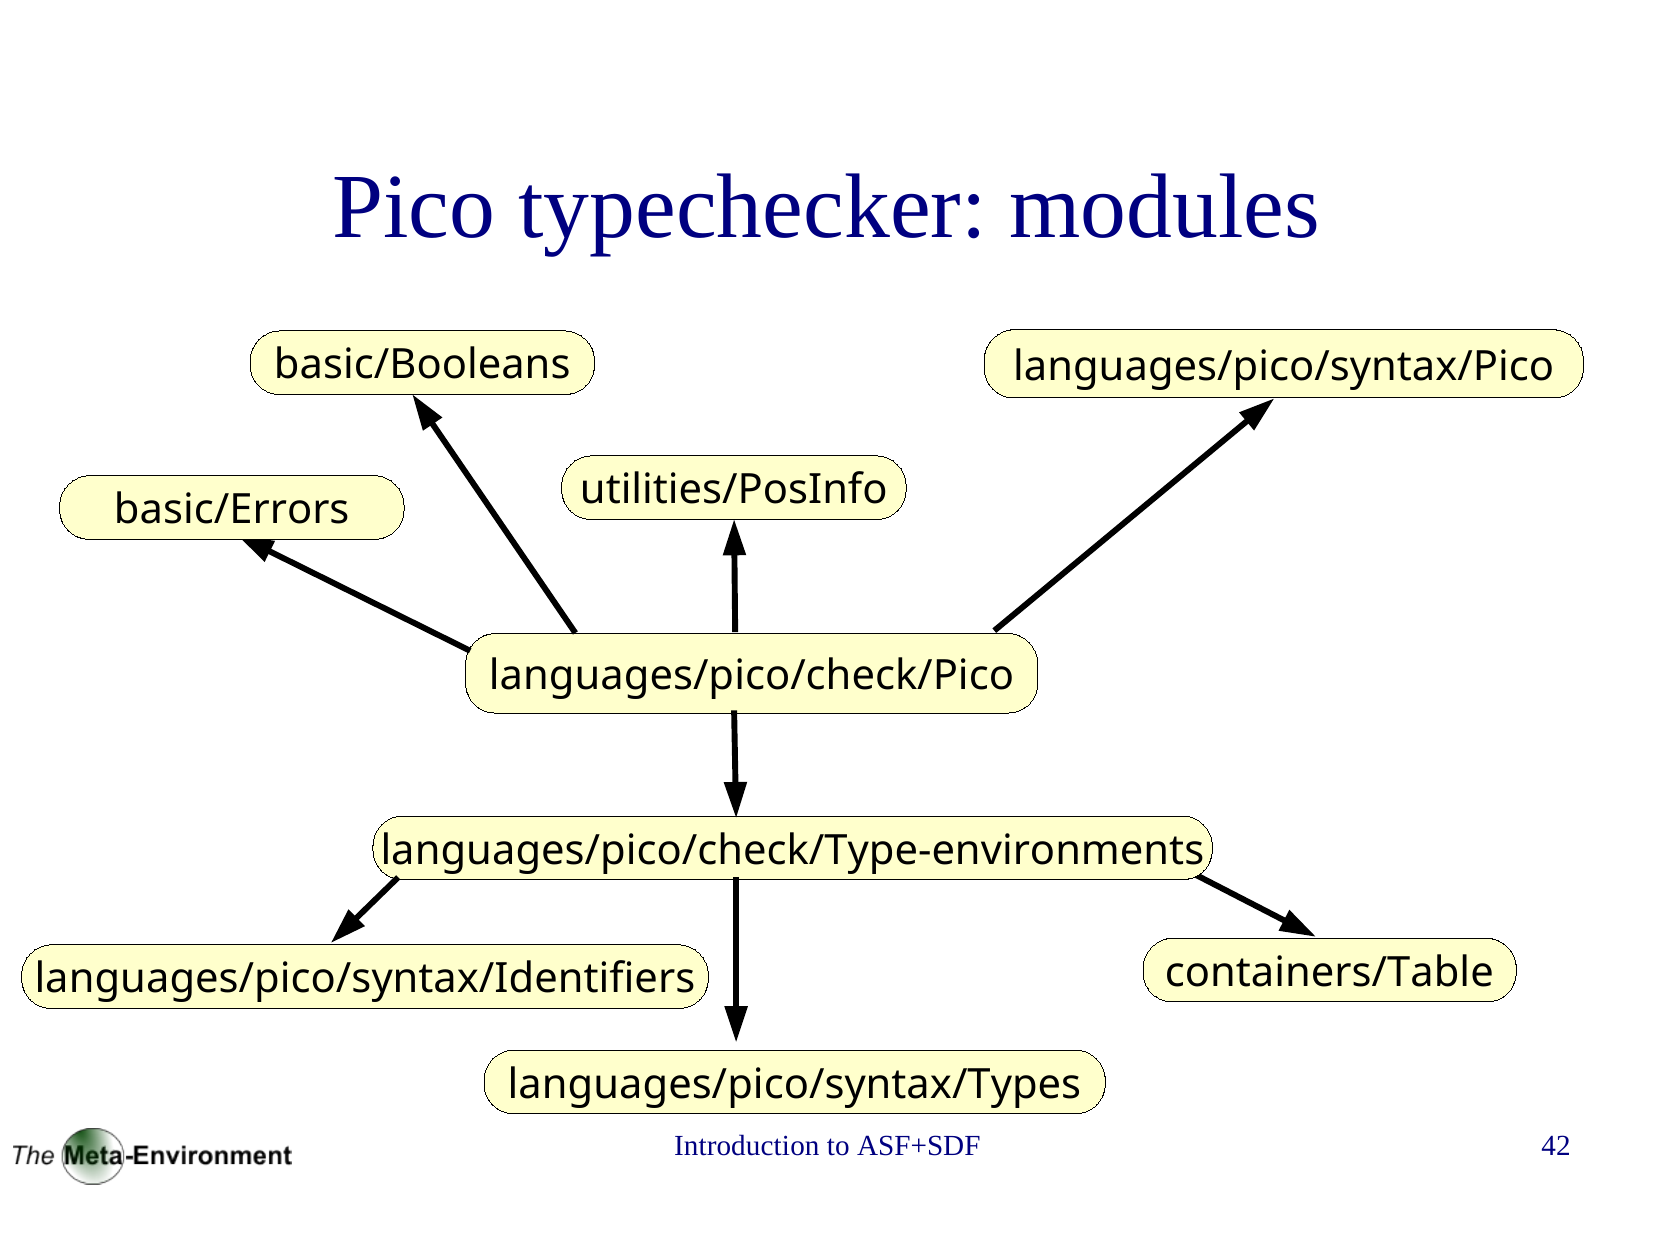

# Pico typechecker: modules
languages/pico/syntax/Pico
basic/Booleans
utilities/PosInfo
basic/Errors
languages/pico/check/Pico
languages/pico/check/Type-environments
containers/Table
languages/pico/syntax/Identifiers
languages/pico/syntax/Types
42